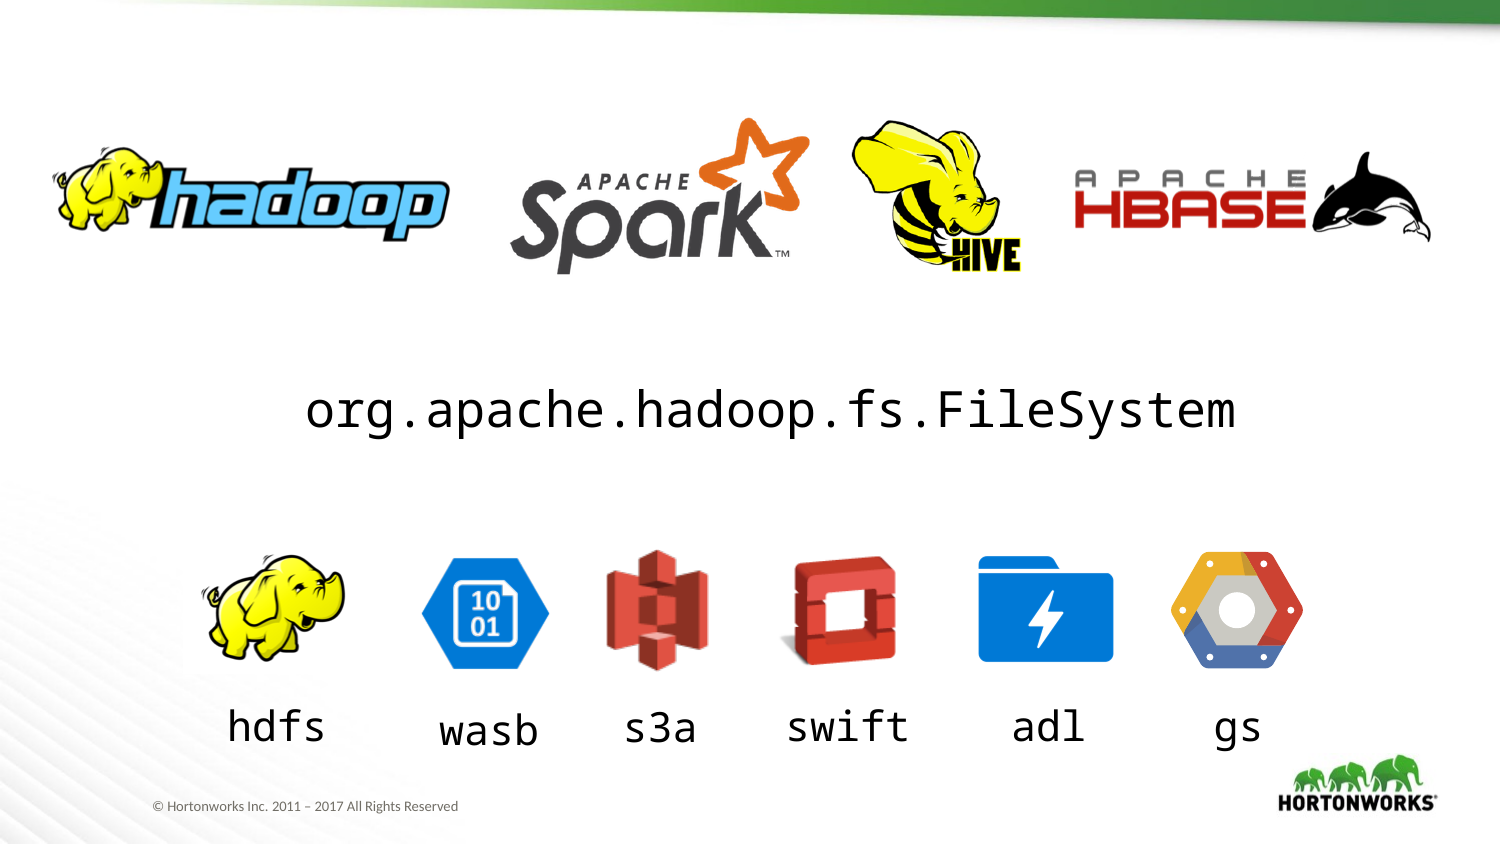

org.apache.hadoop.fs.FileSystem
adl
hdfs
swift
wasb
s3a
gs